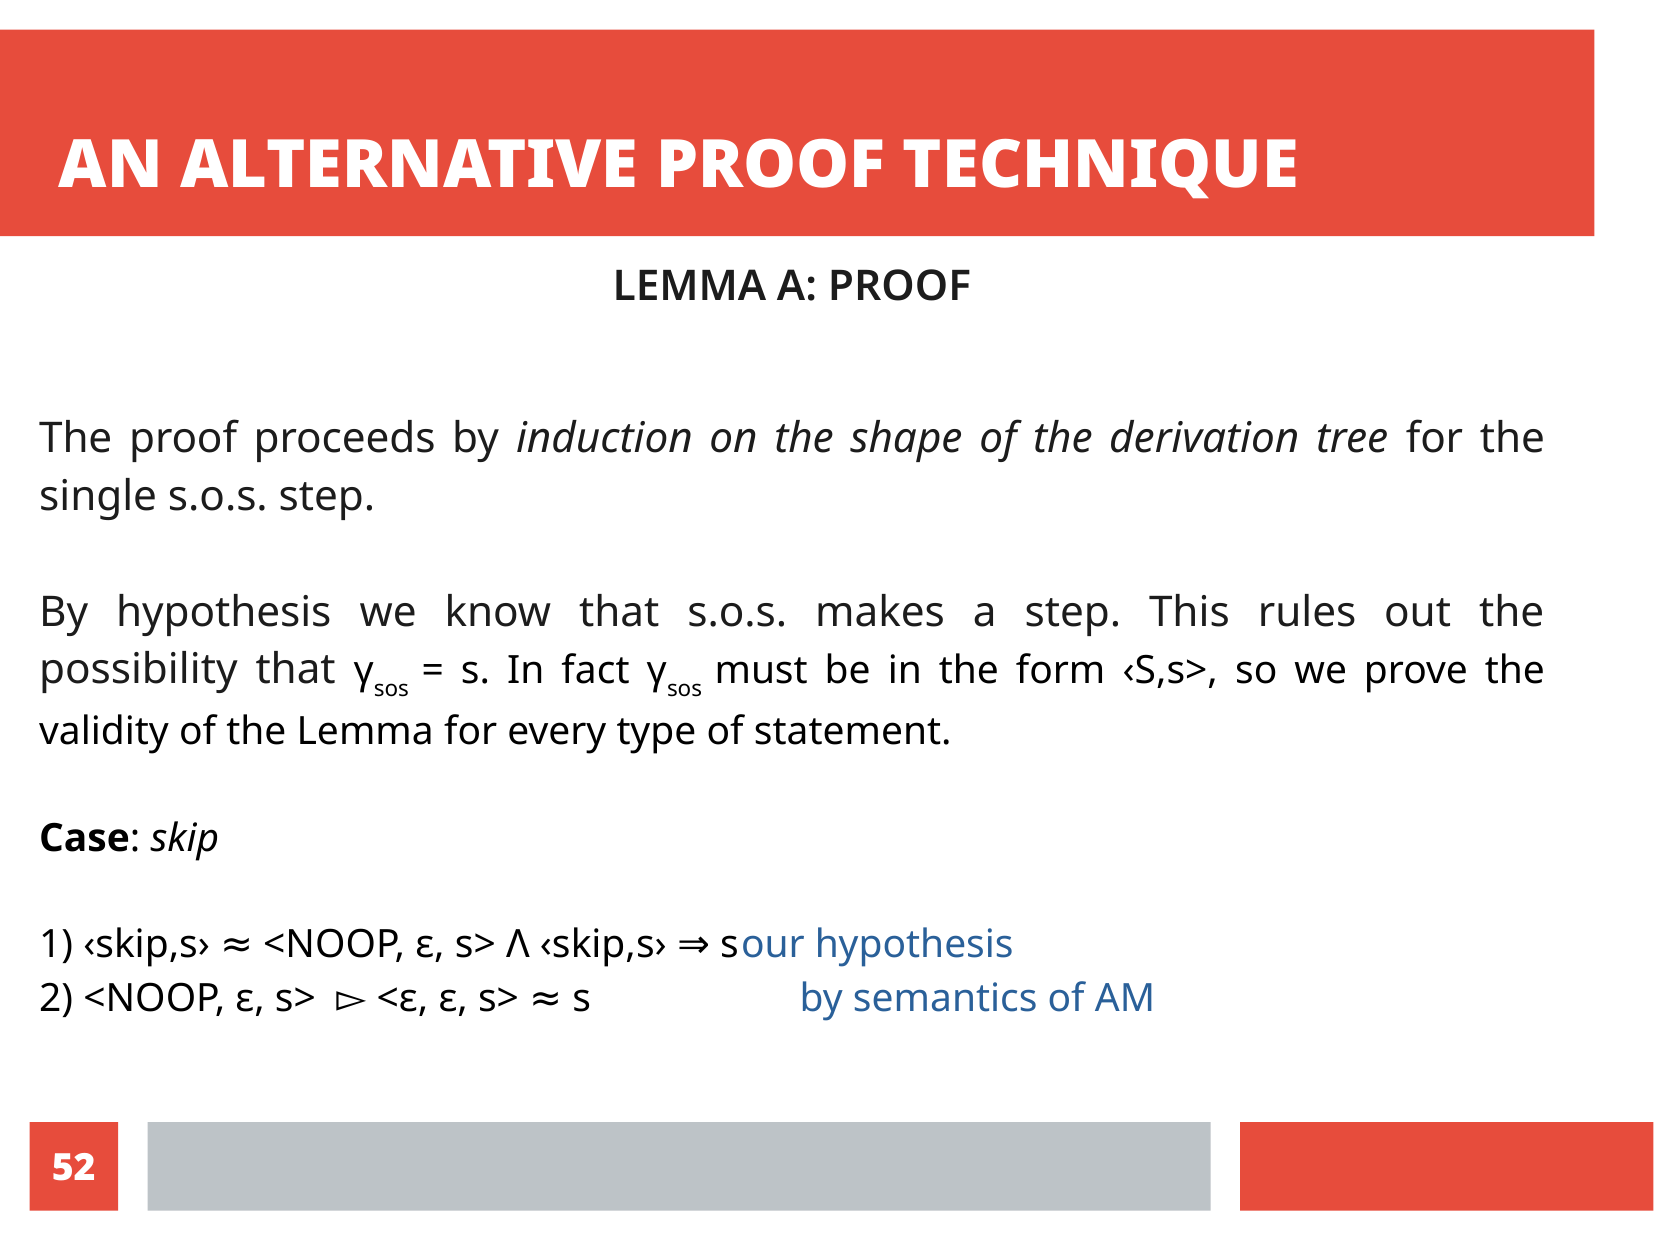

# AN ALTERNATIVE PROOF TECHNIQUE
LEMMA A: PROOF
The proof proceeds by induction on the shape of the derivation tree for the single s.o.s. step.
By hypothesis we know that s.o.s. makes a step. This rules out the possibility that γsos = s. In fact γsos must be in the form ‹S,s>, so we prove the validity of the Lemma for every type of statement.
Case: skip
1) ‹skip,s› ≈ <NOOP, ε, s> Ʌ ‹skip,s› ⇒ s	our hypothesis
2) <NOOP, ε, s> ▻ <ε, ε, s> ≈ s				 				 	by semantics of AM
52